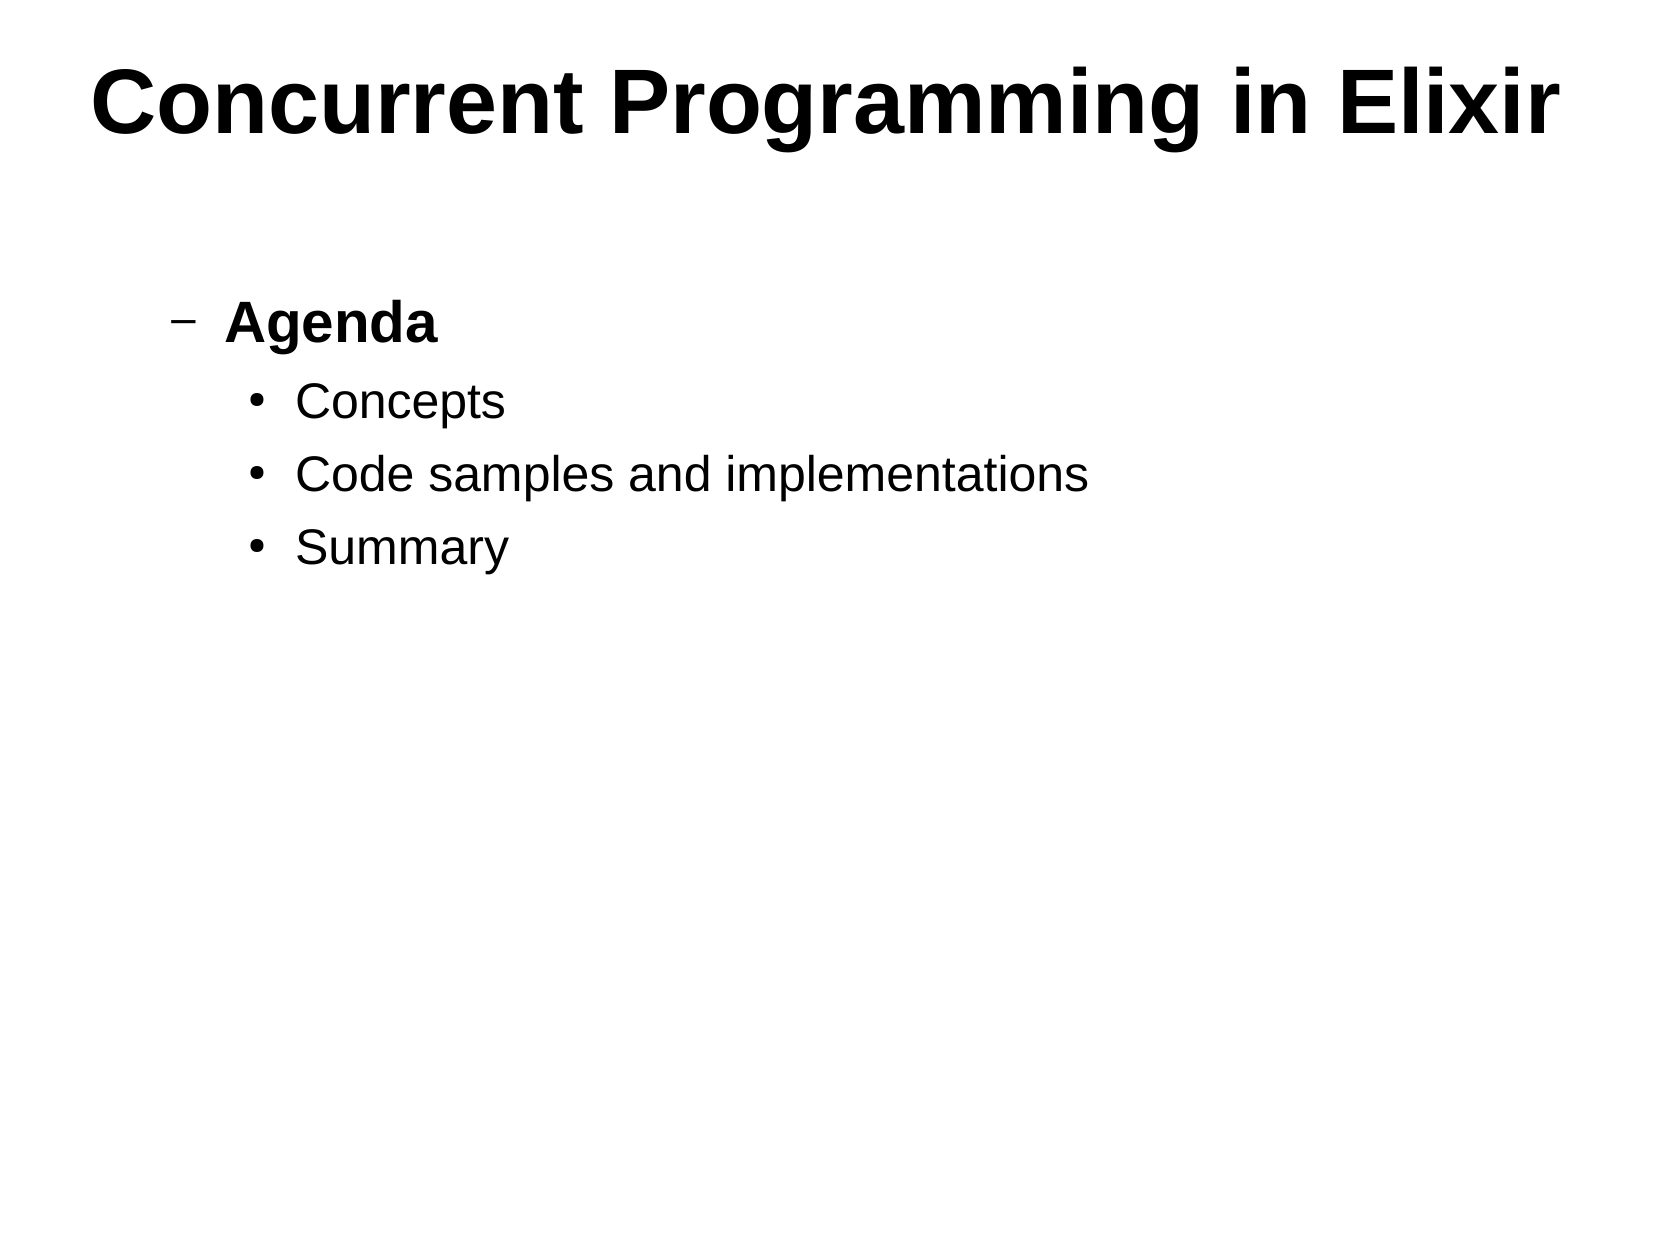

# Concurrent Programming in Elixir
Agenda
Concepts
Code samples and implementations
Summary